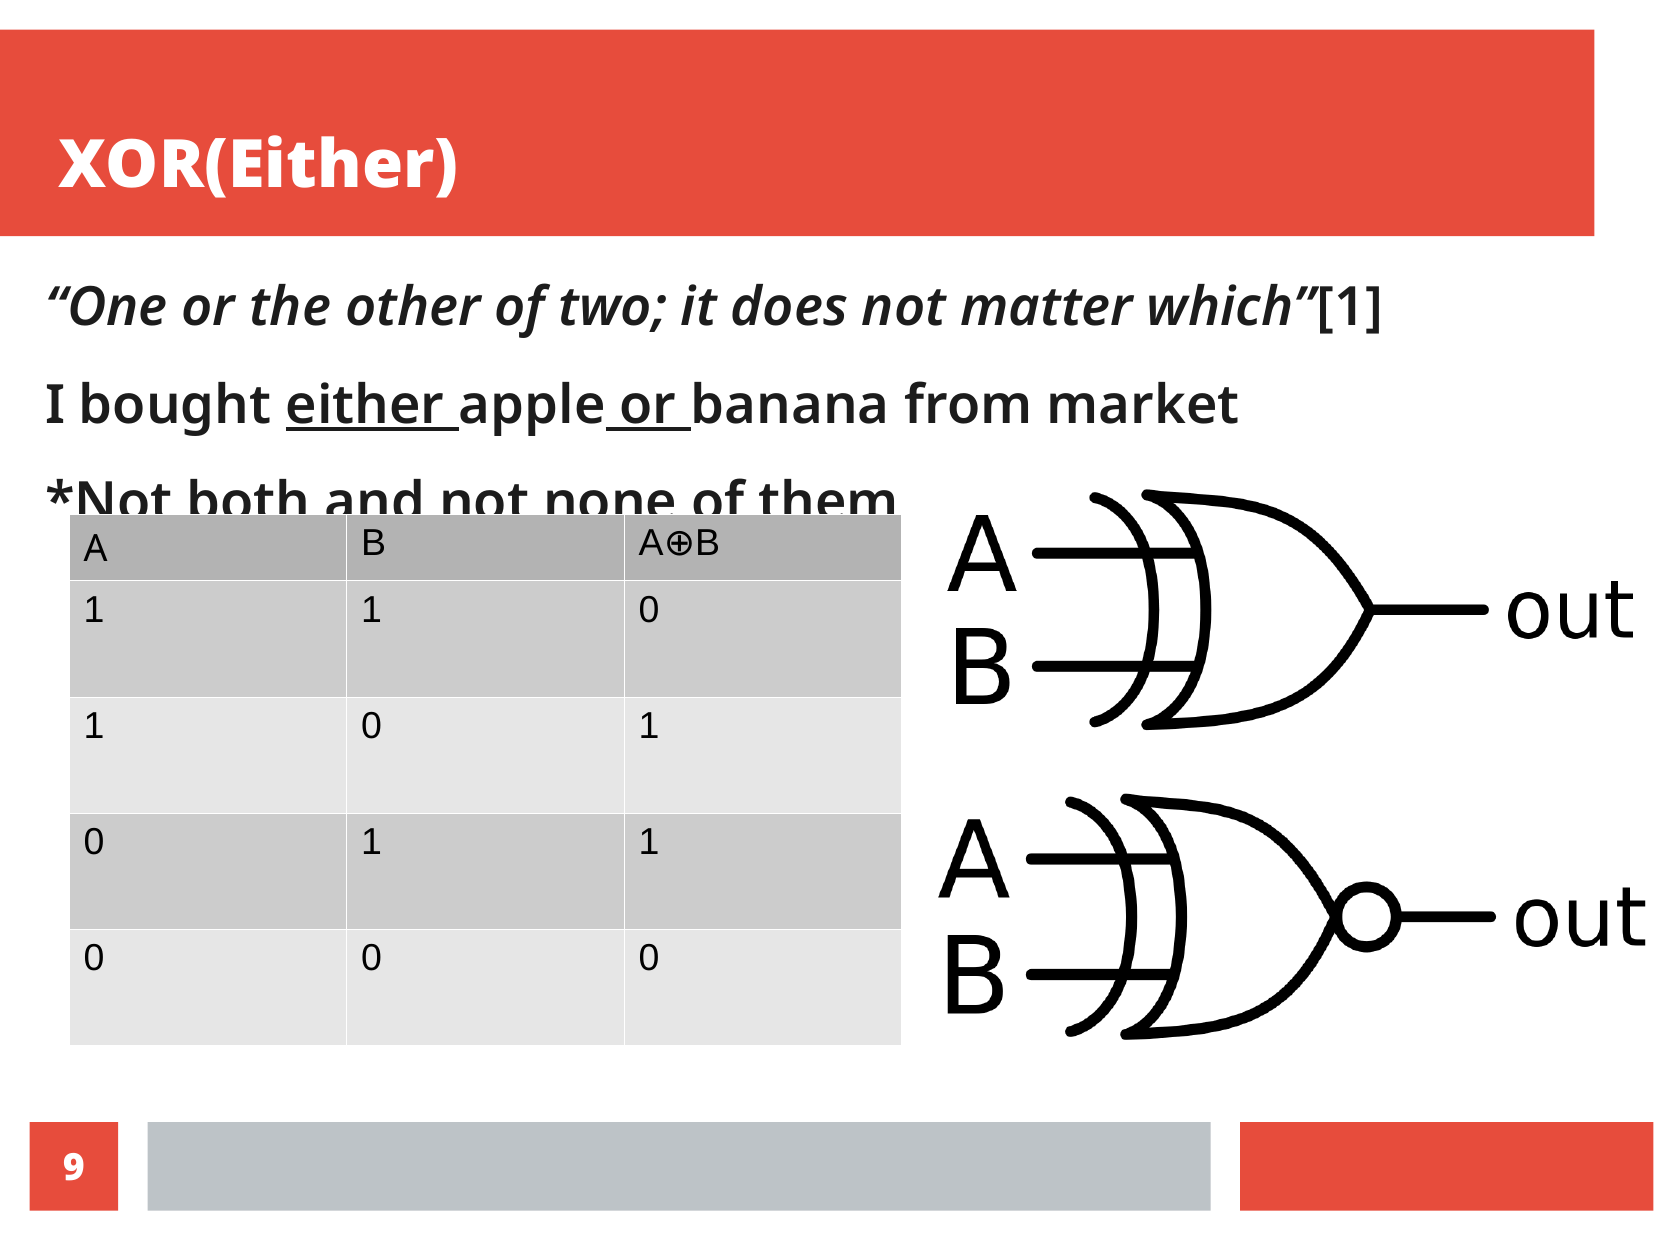

# XOR(Either)
“One or the other of two; it does not matter which”[1]
I bought either apple or banana from market
*Not both and not none of them
| A | B | A⊕B |
| --- | --- | --- |
| 1 | 1 | 0 |
| 1 | 0 | 1 |
| 0 | 1 | 1 |
| 0 | 0 | 0 |
9